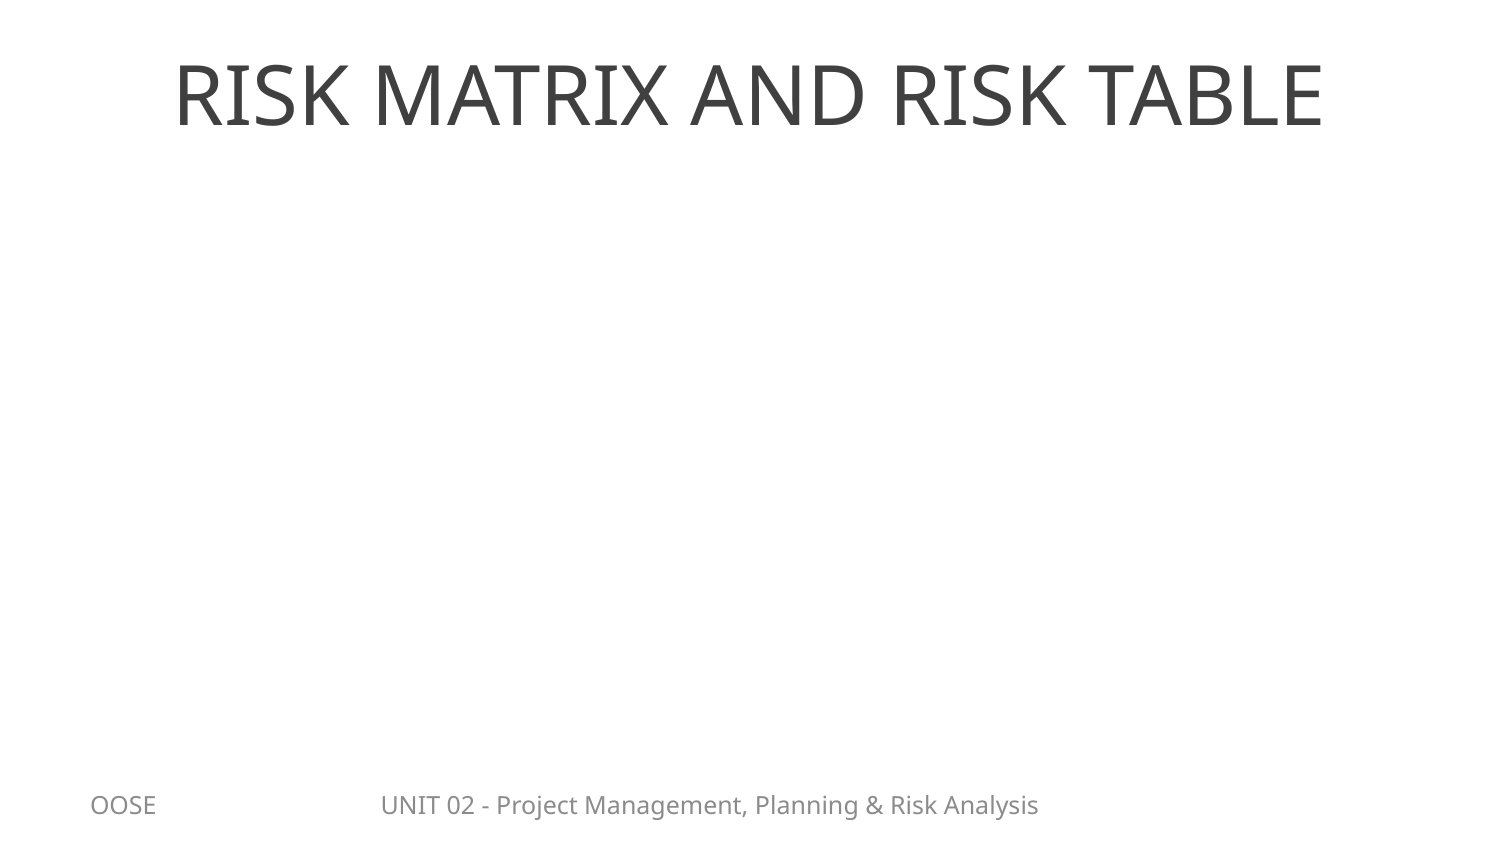

# Risk matrix and risk table
OOSE
UNIT 02 - Project Management, Planning & Risk Analysis